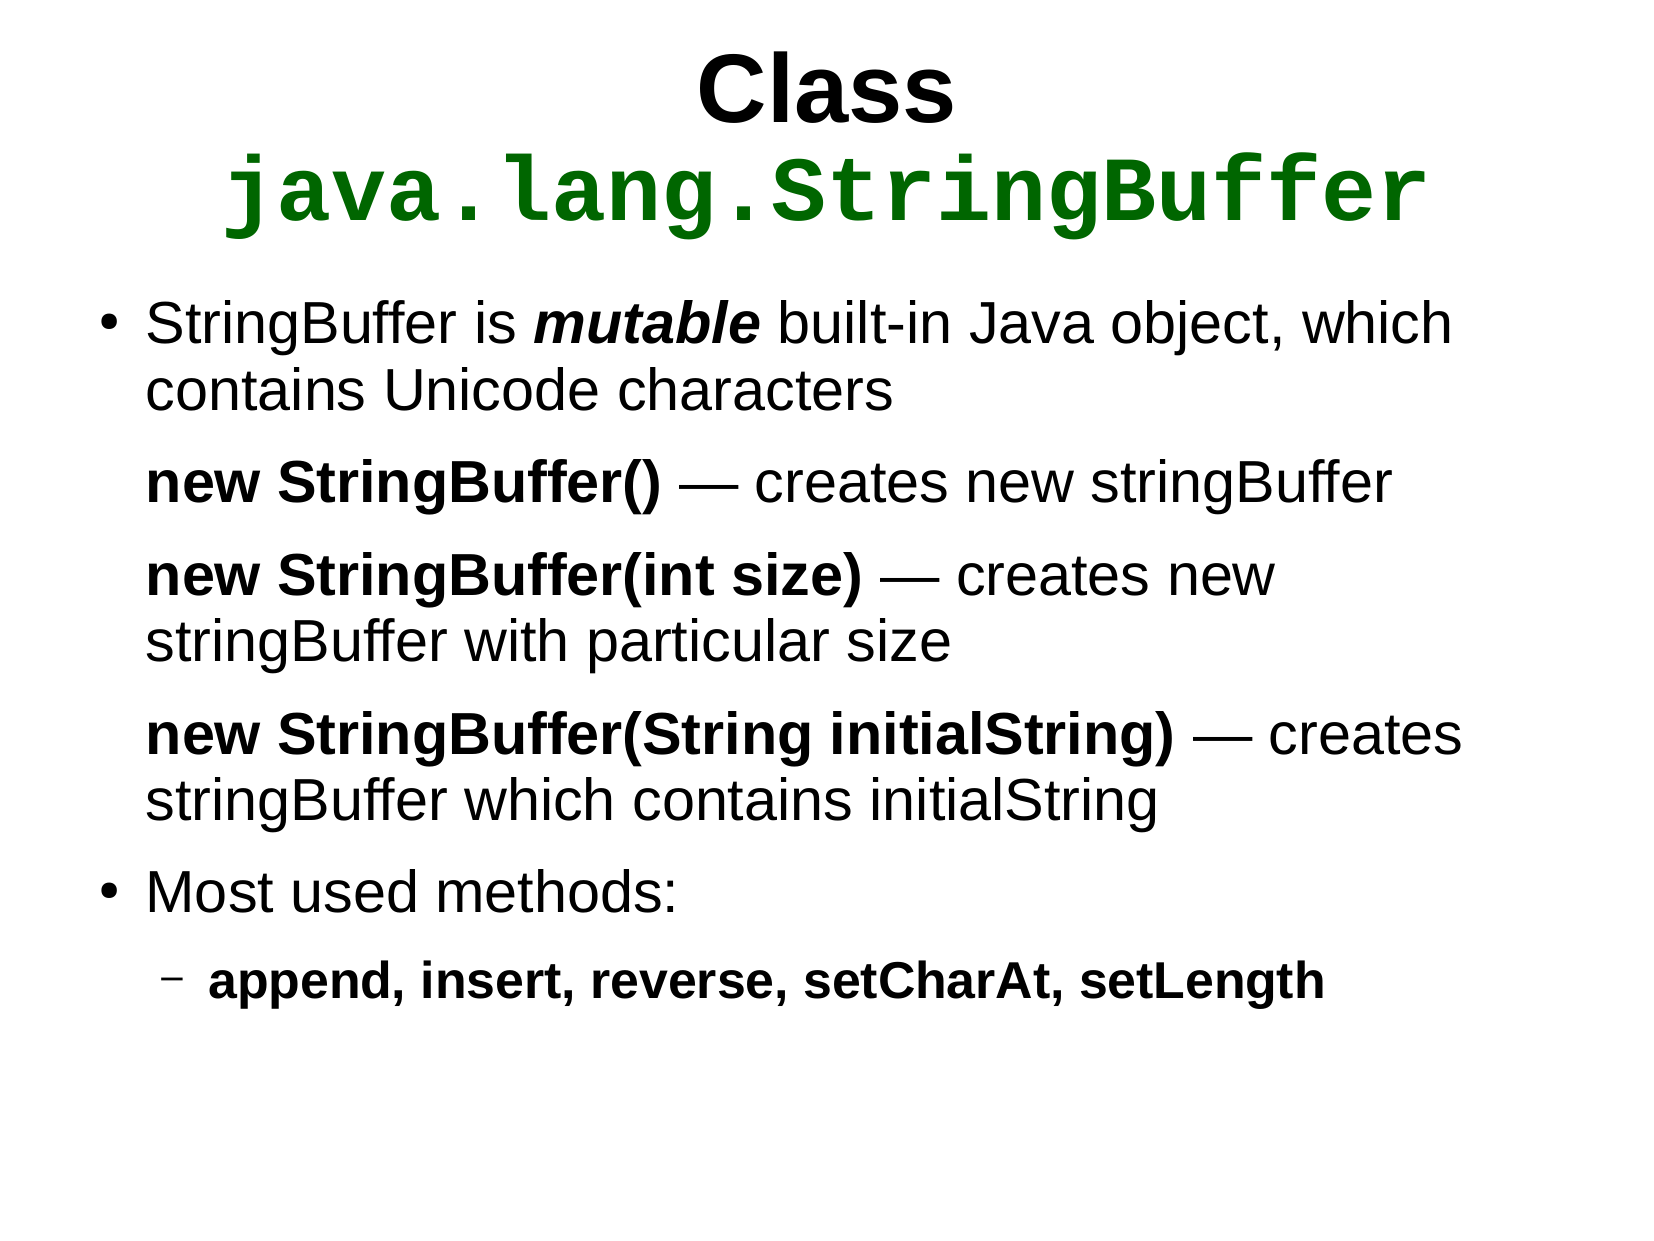

# Class java.lang.StringBuffer
StringBuffer is mutable built-in Java object, which contains Unicode characters
new StringBuffer() — creates new stringBuffer
new StringBuffer(int size) — creates new stringBuffer with particular size
new StringBuffer(String initialString) — creates stringBuffer which contains initialString
Most used methods:
append, insert, reverse, setCharAt, setLength